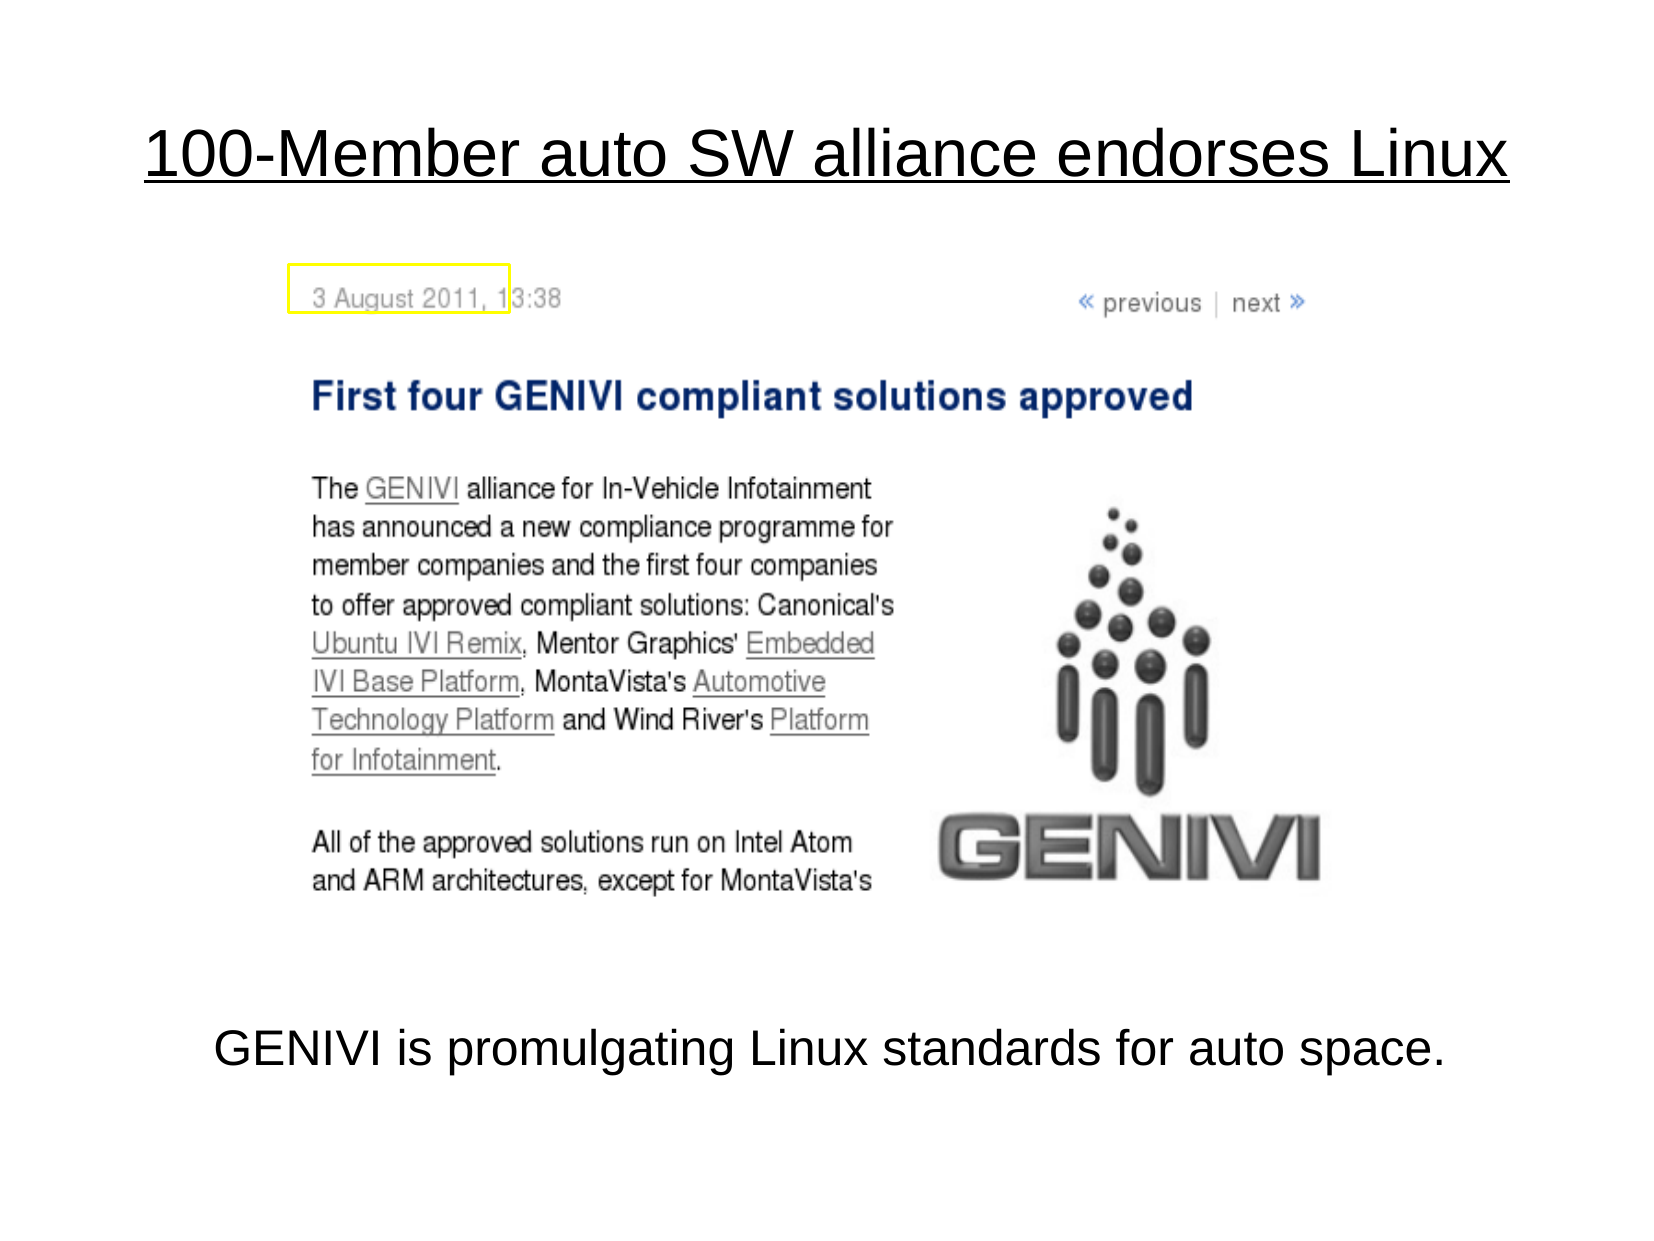

# 100-Member auto SW alliance endorses Linux
GENIVI is promulgating Linux standards for auto space.